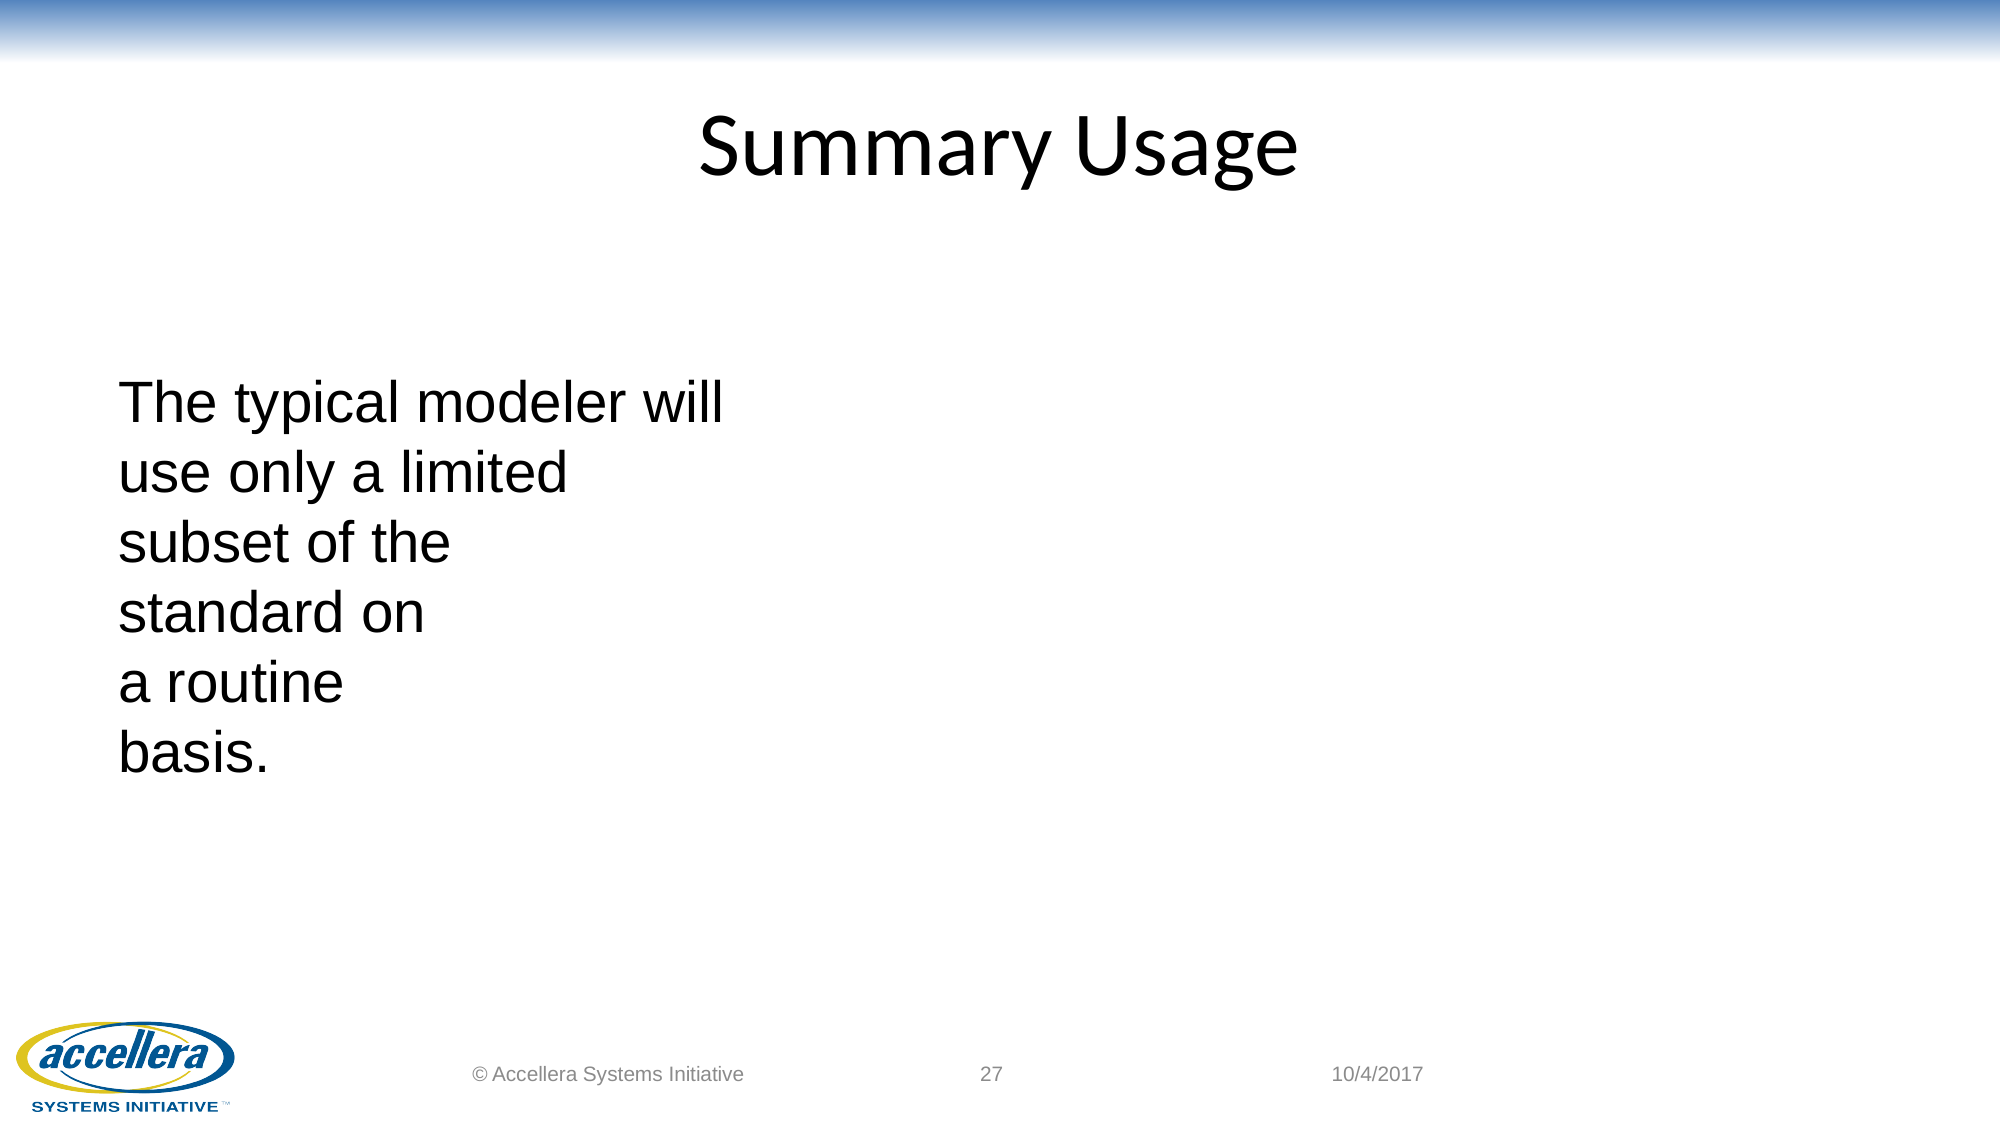

# Summary Usage
The typical modeler will
use only a limited
subset of the
standard on
a routine
basis.
© Accellera Systems Initiative
10/4/2017